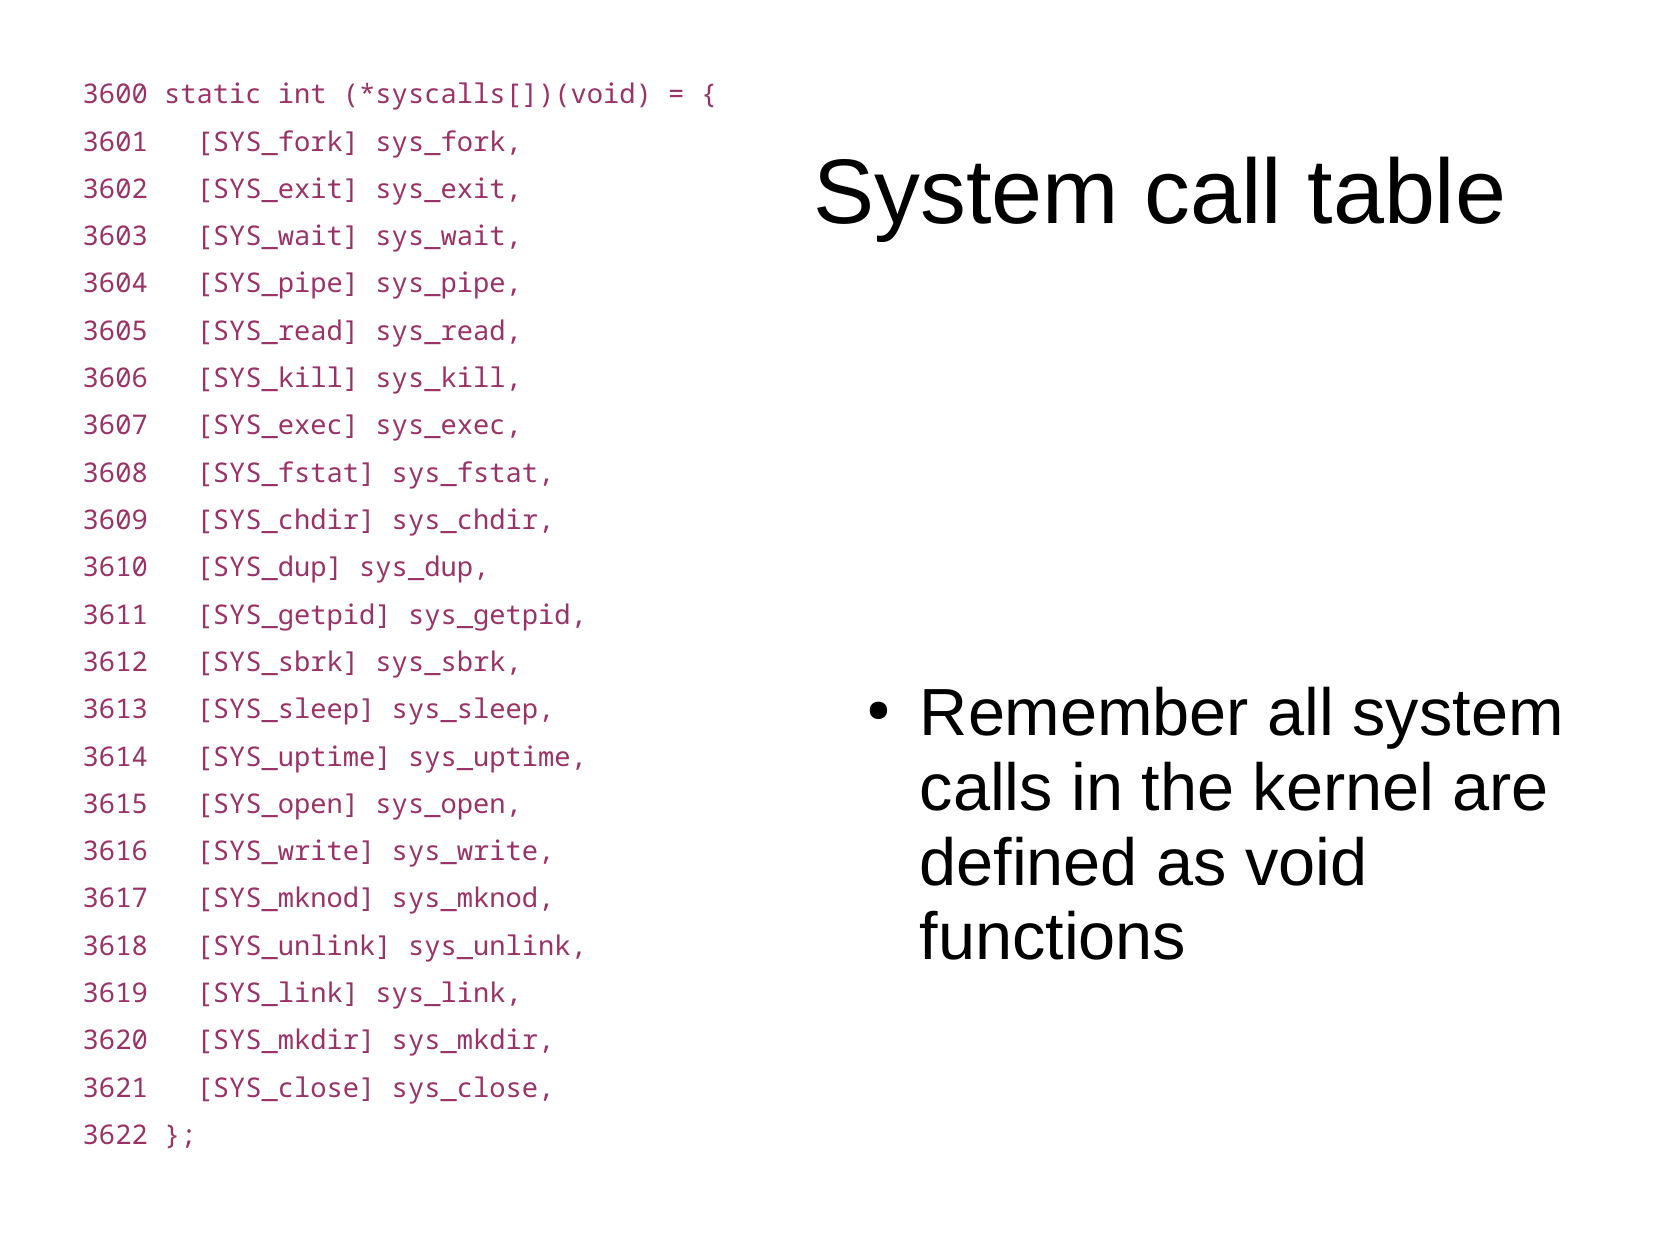

# 3600 static int (*syscalls[])(void) = {
3601 [SYS_fork] sys_fork,
3602 [SYS_exit] sys_exit,
3603 [SYS_wait] sys_wait,
3604 [SYS_pipe] sys_pipe,
3605 [SYS_read] sys_read,
3606 [SYS_kill] sys_kill,
3607 [SYS_exec] sys_exec,
3608 [SYS_fstat] sys_fstat,
3609 [SYS_chdir] sys_chdir,
3610 [SYS_dup] sys_dup,
3611 [SYS_getpid] sys_getpid,
3612 [SYS_sbrk] sys_sbrk,
3613 [SYS_sleep] sys_sleep,
3614 [SYS_uptime] sys_uptime,
3615 [SYS_open] sys_open,
3616 [SYS_write] sys_write,
3617 [SYS_mknod] sys_mknod,
3618 [SYS_unlink] sys_unlink,
3619 [SYS_link] sys_link,
3620 [SYS_mkdir] sys_mkdir,
3621 [SYS_close] sys_close,
3622 };
System call table
Remember all system calls in the kernel are defined as void functions